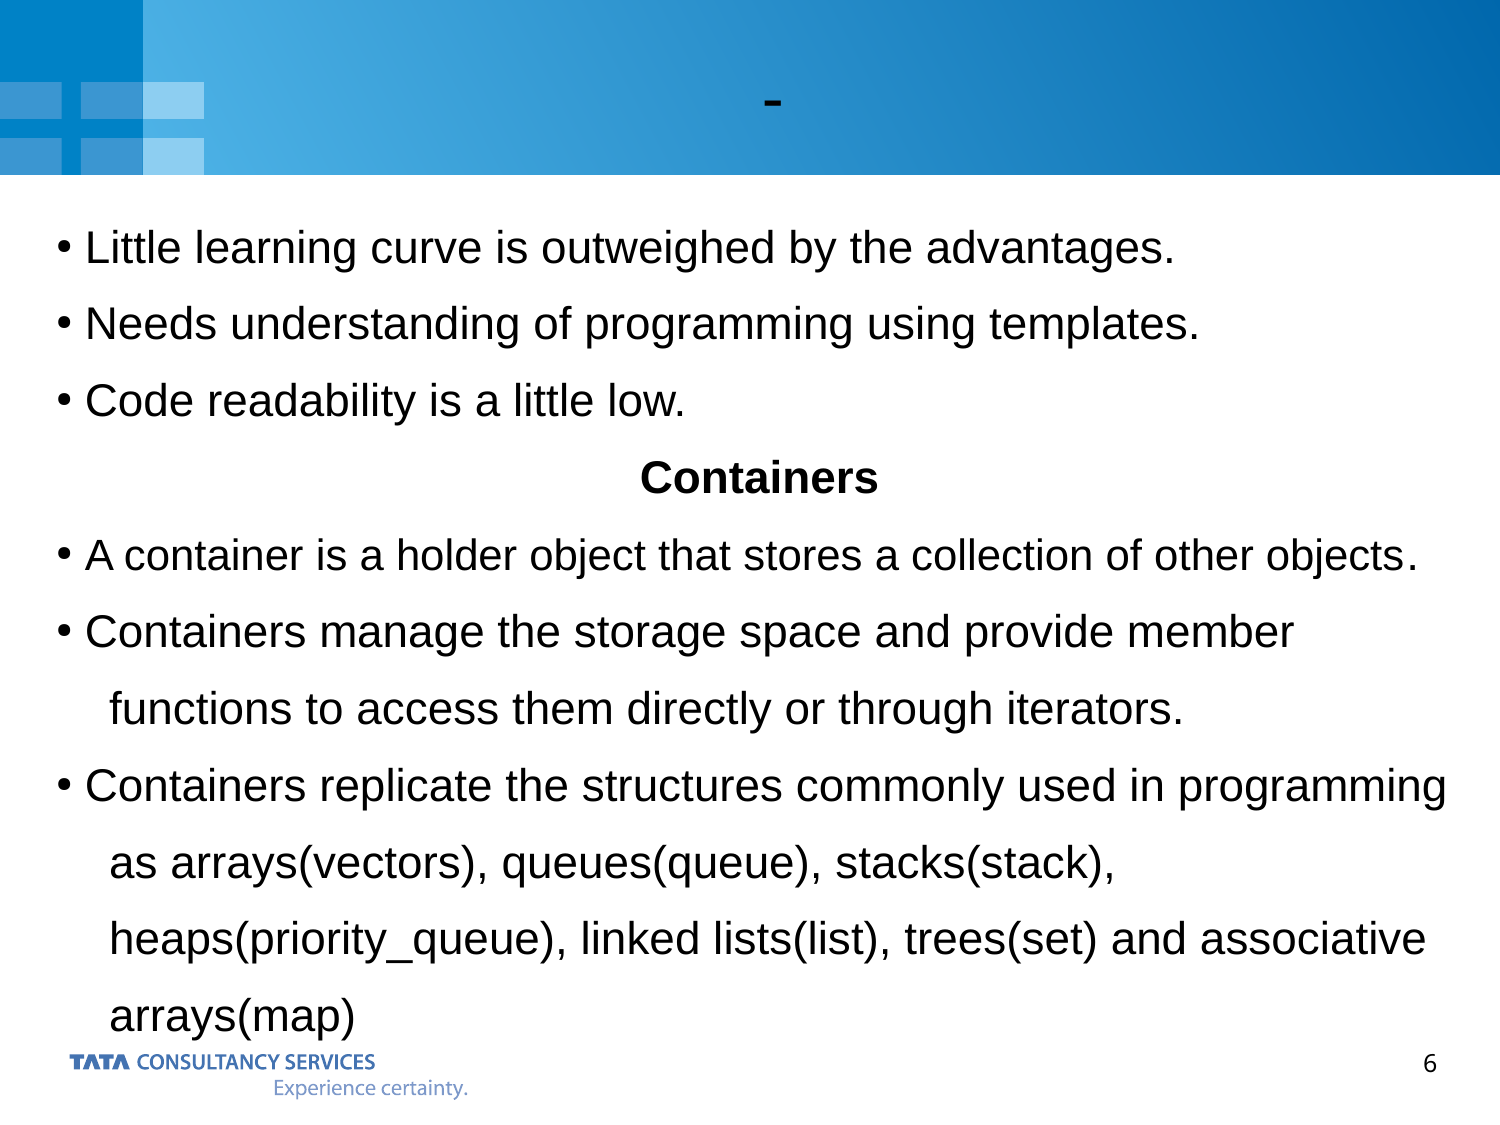

-
 Little learning curve is outweighed by the advantages.
 Needs understanding of programming using templates.
 Code readability is a little low.
 Containers
 A container is a holder object that stores a collection of other objects.
 Containers manage the storage space and provide member functions to access them directly or through iterators.
 Containers replicate the structures commonly used in programming as arrays(vectors), queues(queue), stacks(stack), heaps(priority_queue), linked lists(list), trees(set) and associative arrays(map)